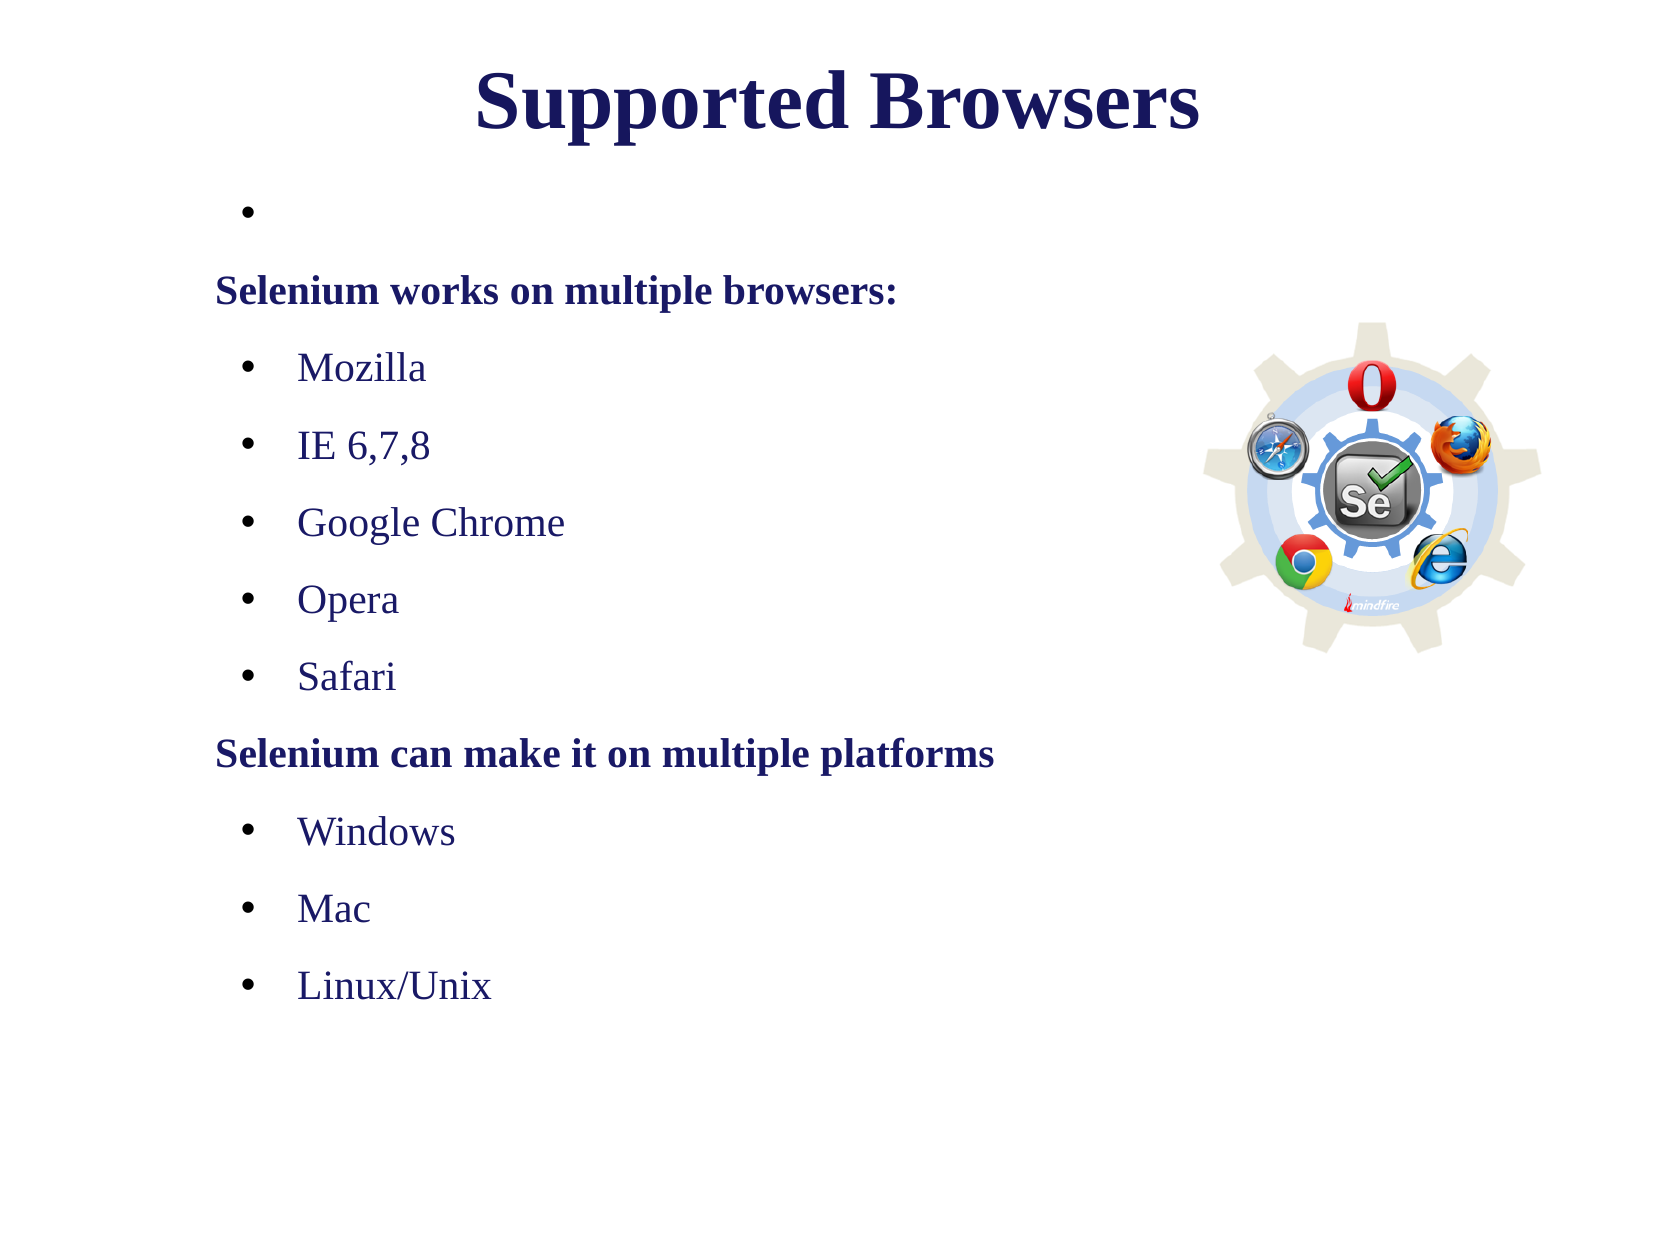

Supported Browsers
Selenium works on multiple browsers:
Mozilla
IE 6,7,8
Google Chrome
Opera
Safari
Selenium can make it on multiple platforms
Windows
Mac
Linux/Unix